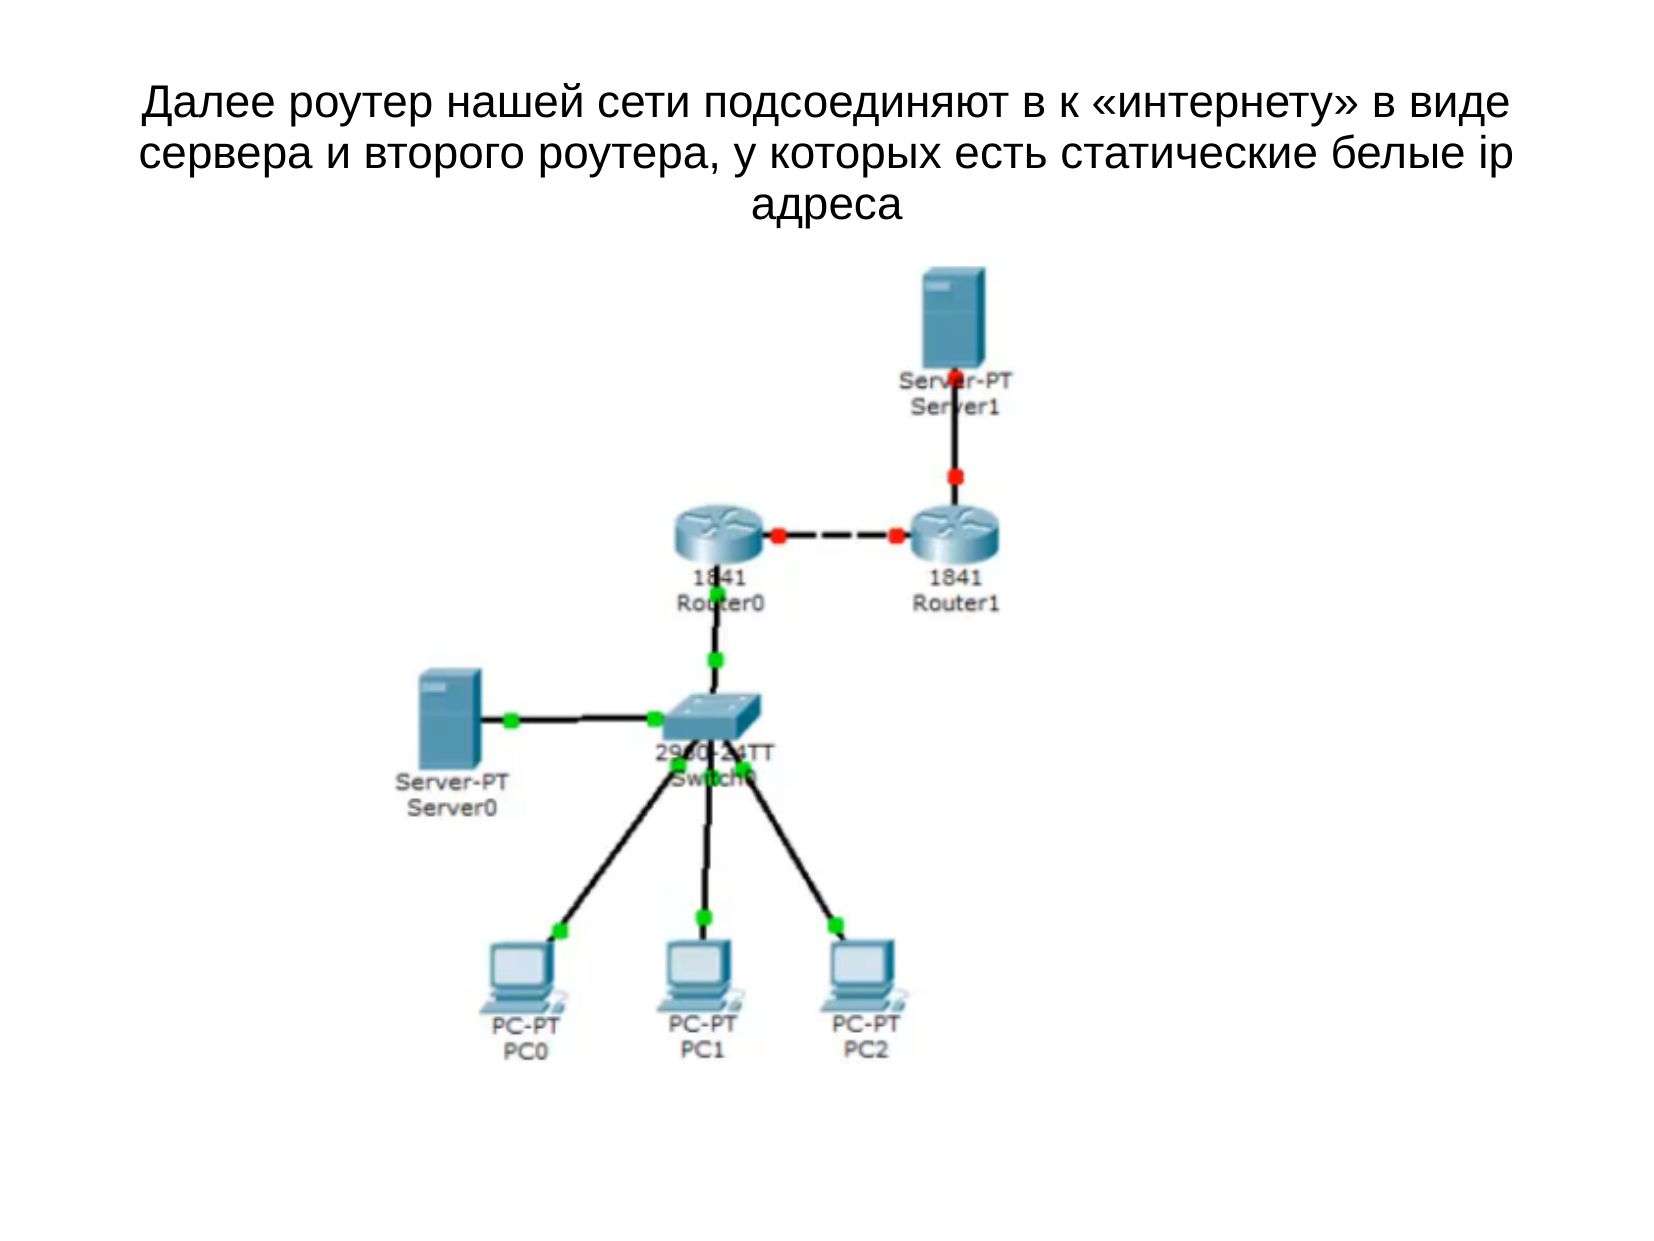

# Далее роутер нашей сети подсоединяют в к «интернету» в виде сервера и второго роутера, у которых есть статические белые ip адреса